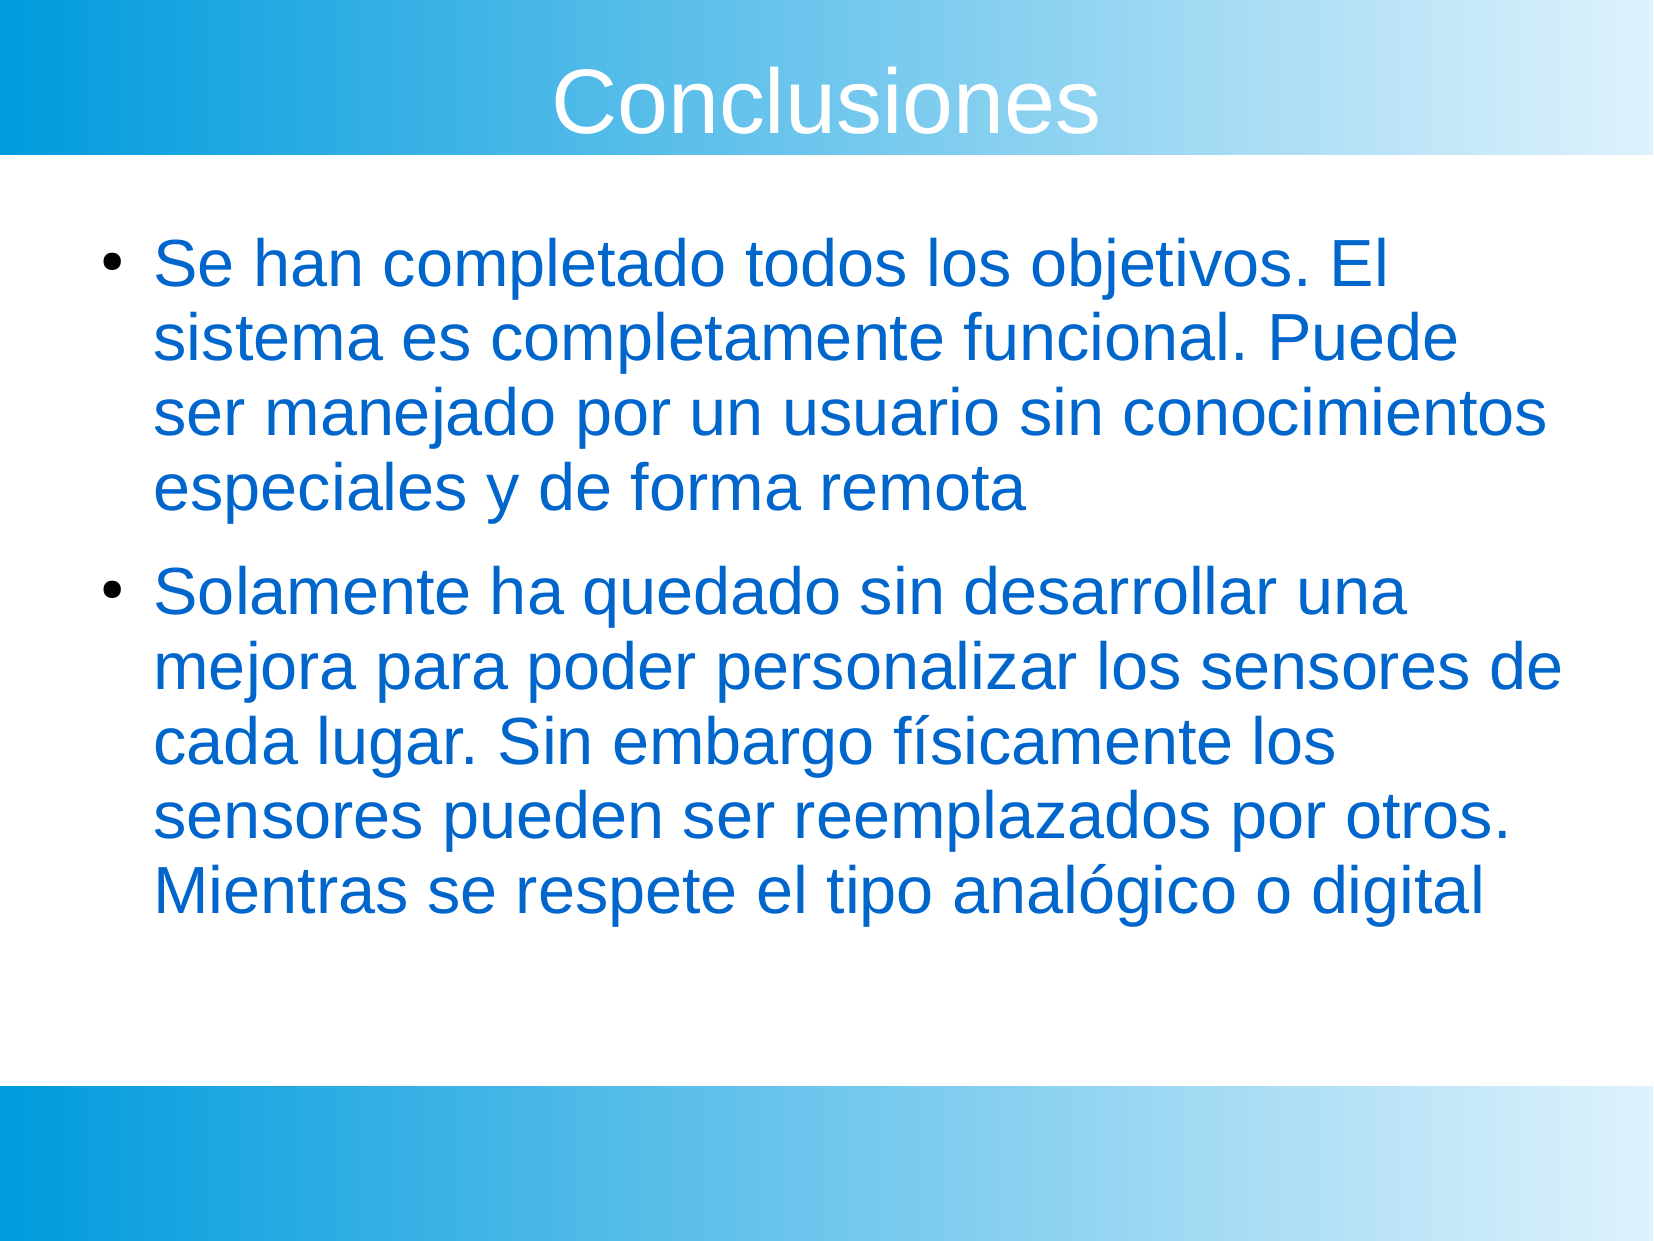

# Conclusiones
Se han completado todos los objetivos. El sistema es completamente funcional. Puede ser manejado por un usuario sin conocimientos especiales y de forma remota
Solamente ha quedado sin desarrollar una mejora para poder personalizar los sensores de cada lugar. Sin embargo físicamente los sensores pueden ser reemplazados por otros. Mientras se respete el tipo analógico o digital